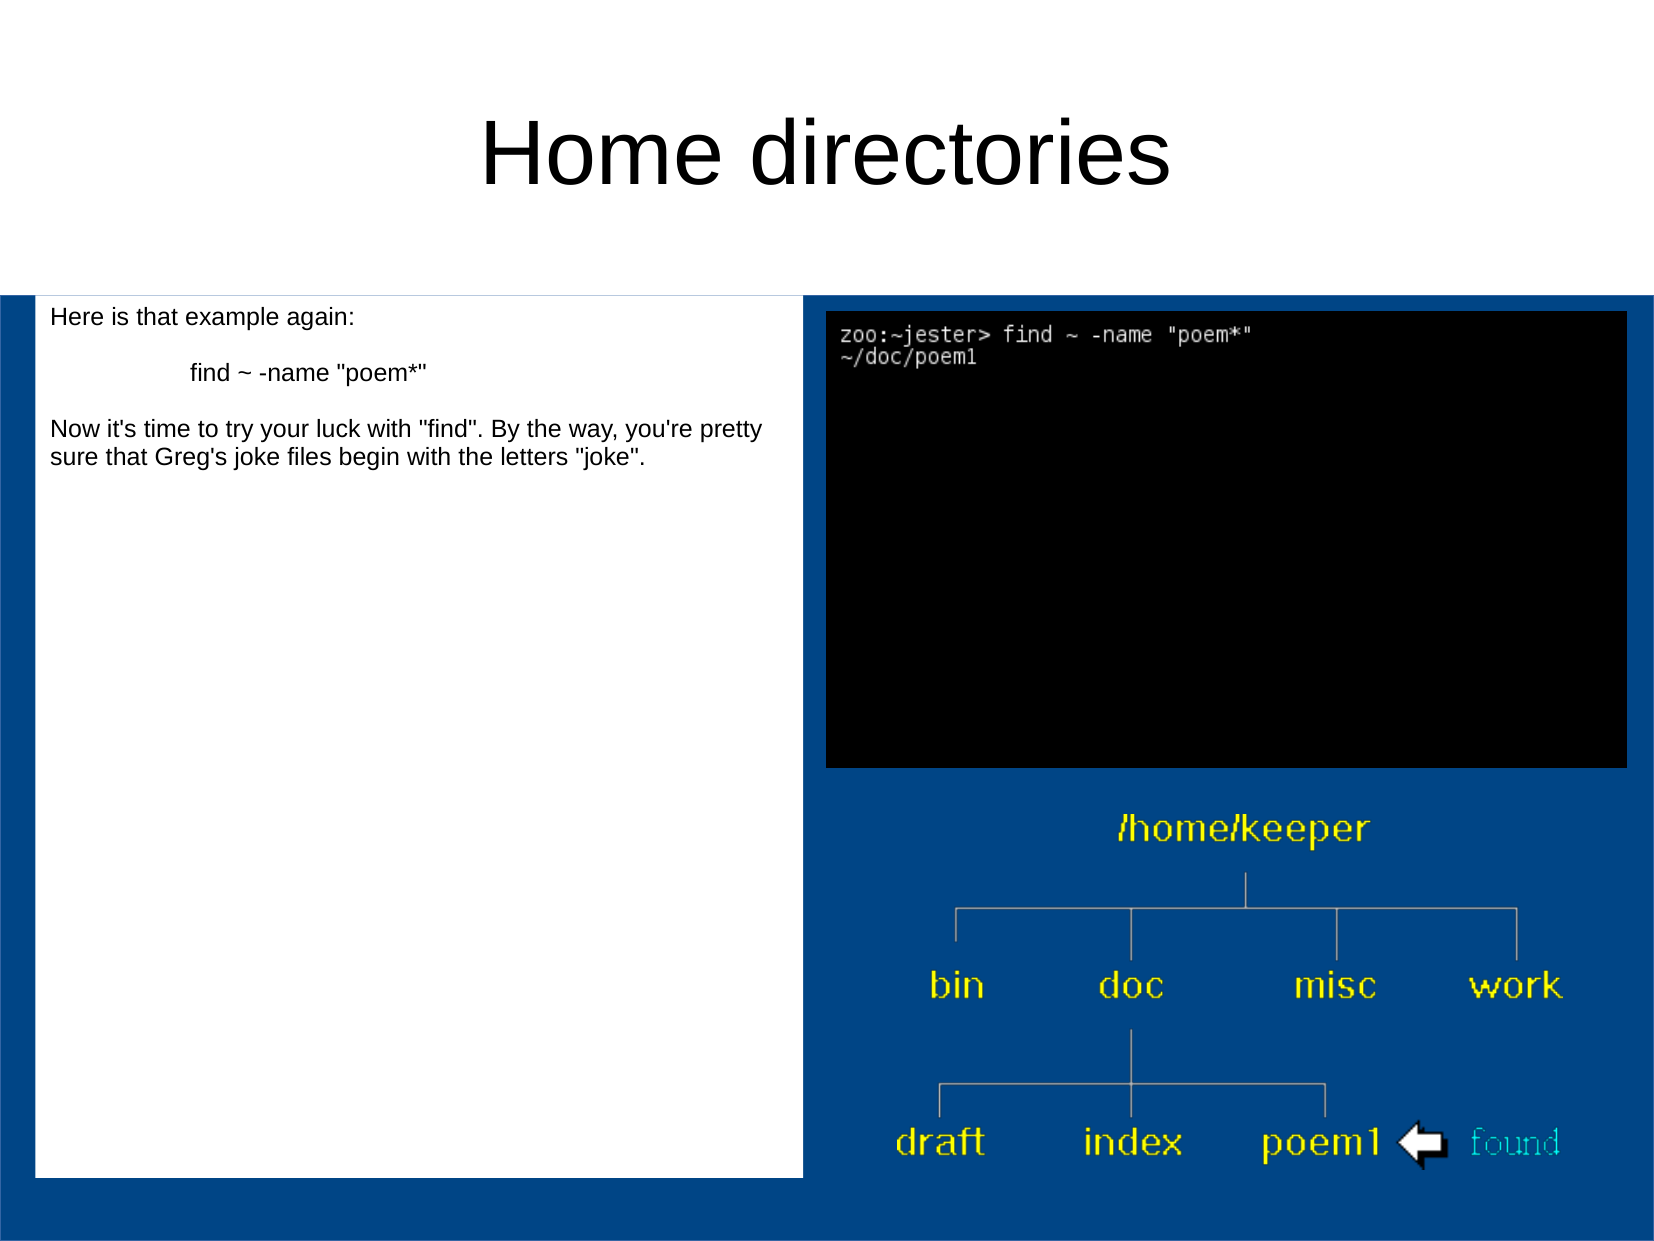

# Home directories
Here is that example again:
 find ~ -name "poem*"
Now it's time to try your luck with "find". By the way, you're pretty sure that Greg's joke files begin with the letters "joke".